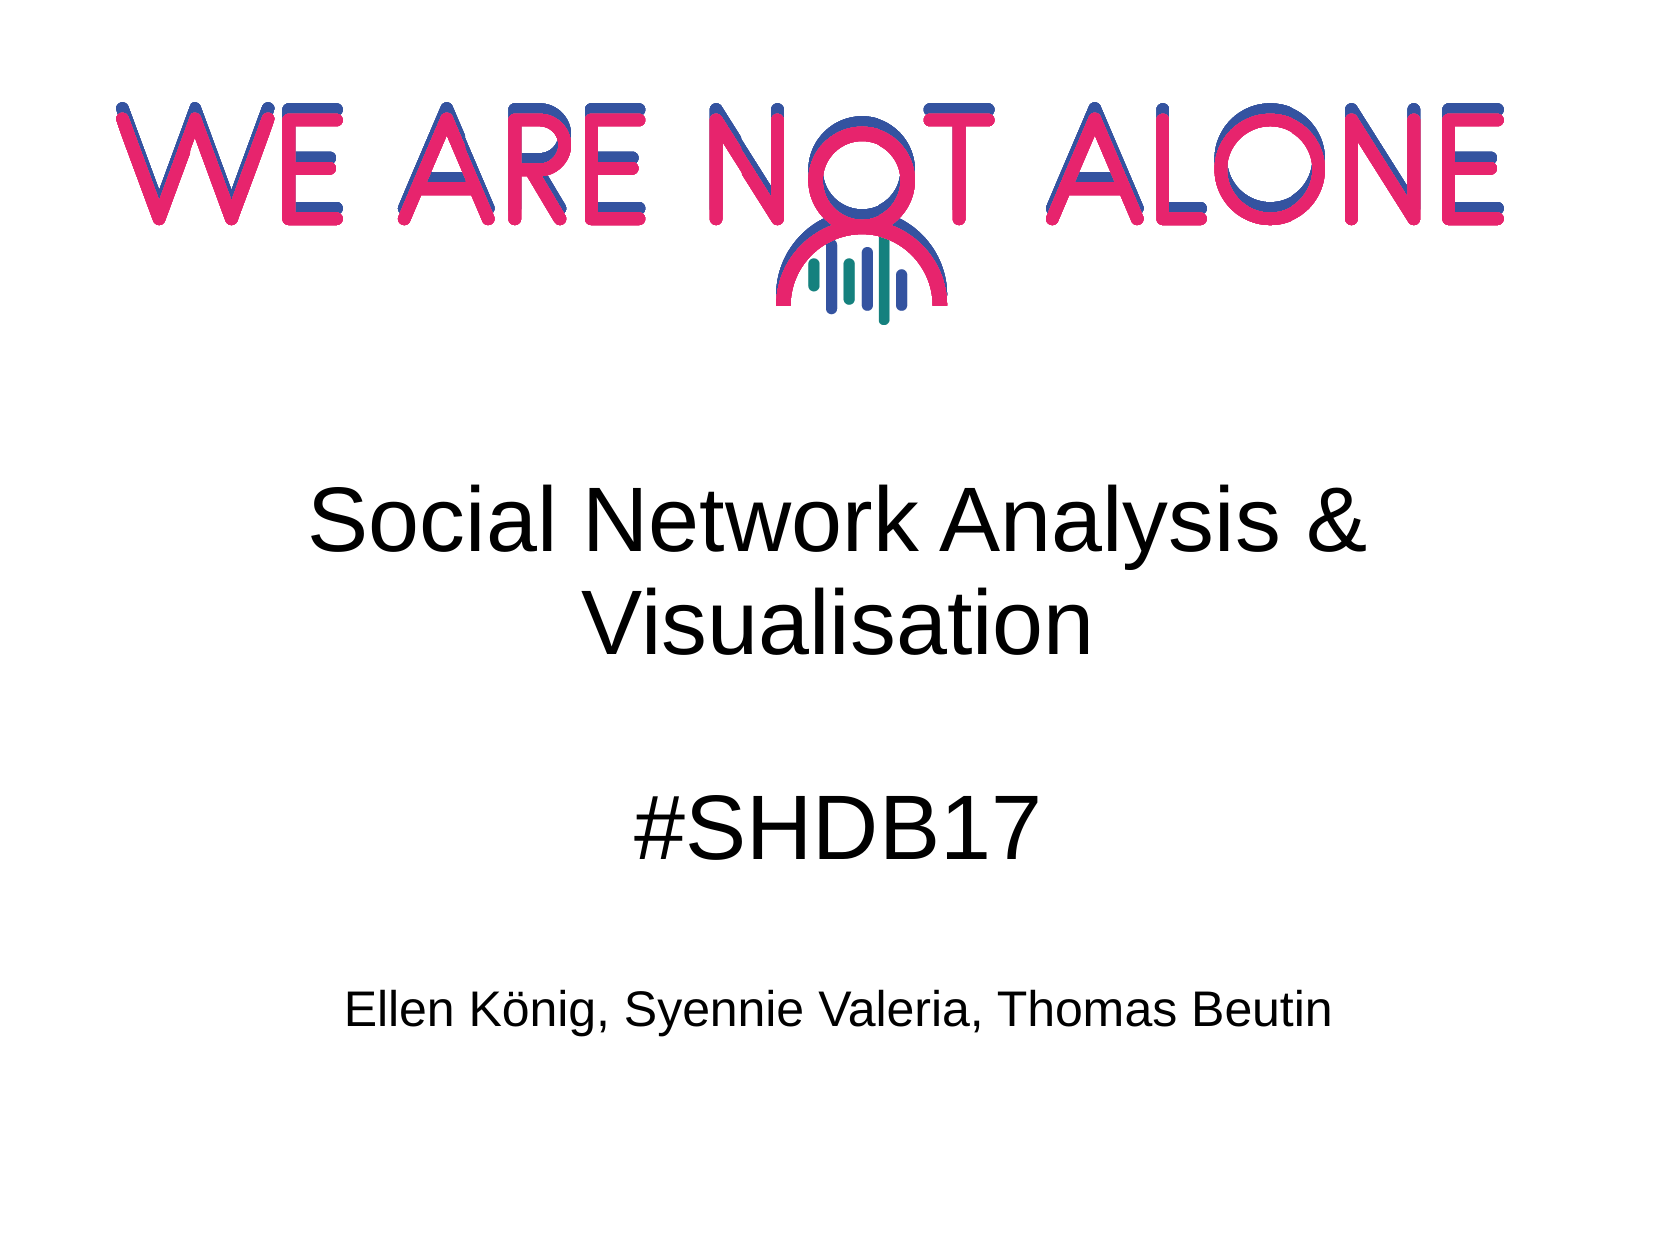

# Social Network Analysis & Visualisation #SHDB17 Ellen König, Syennie Valeria, Thomas Beutin